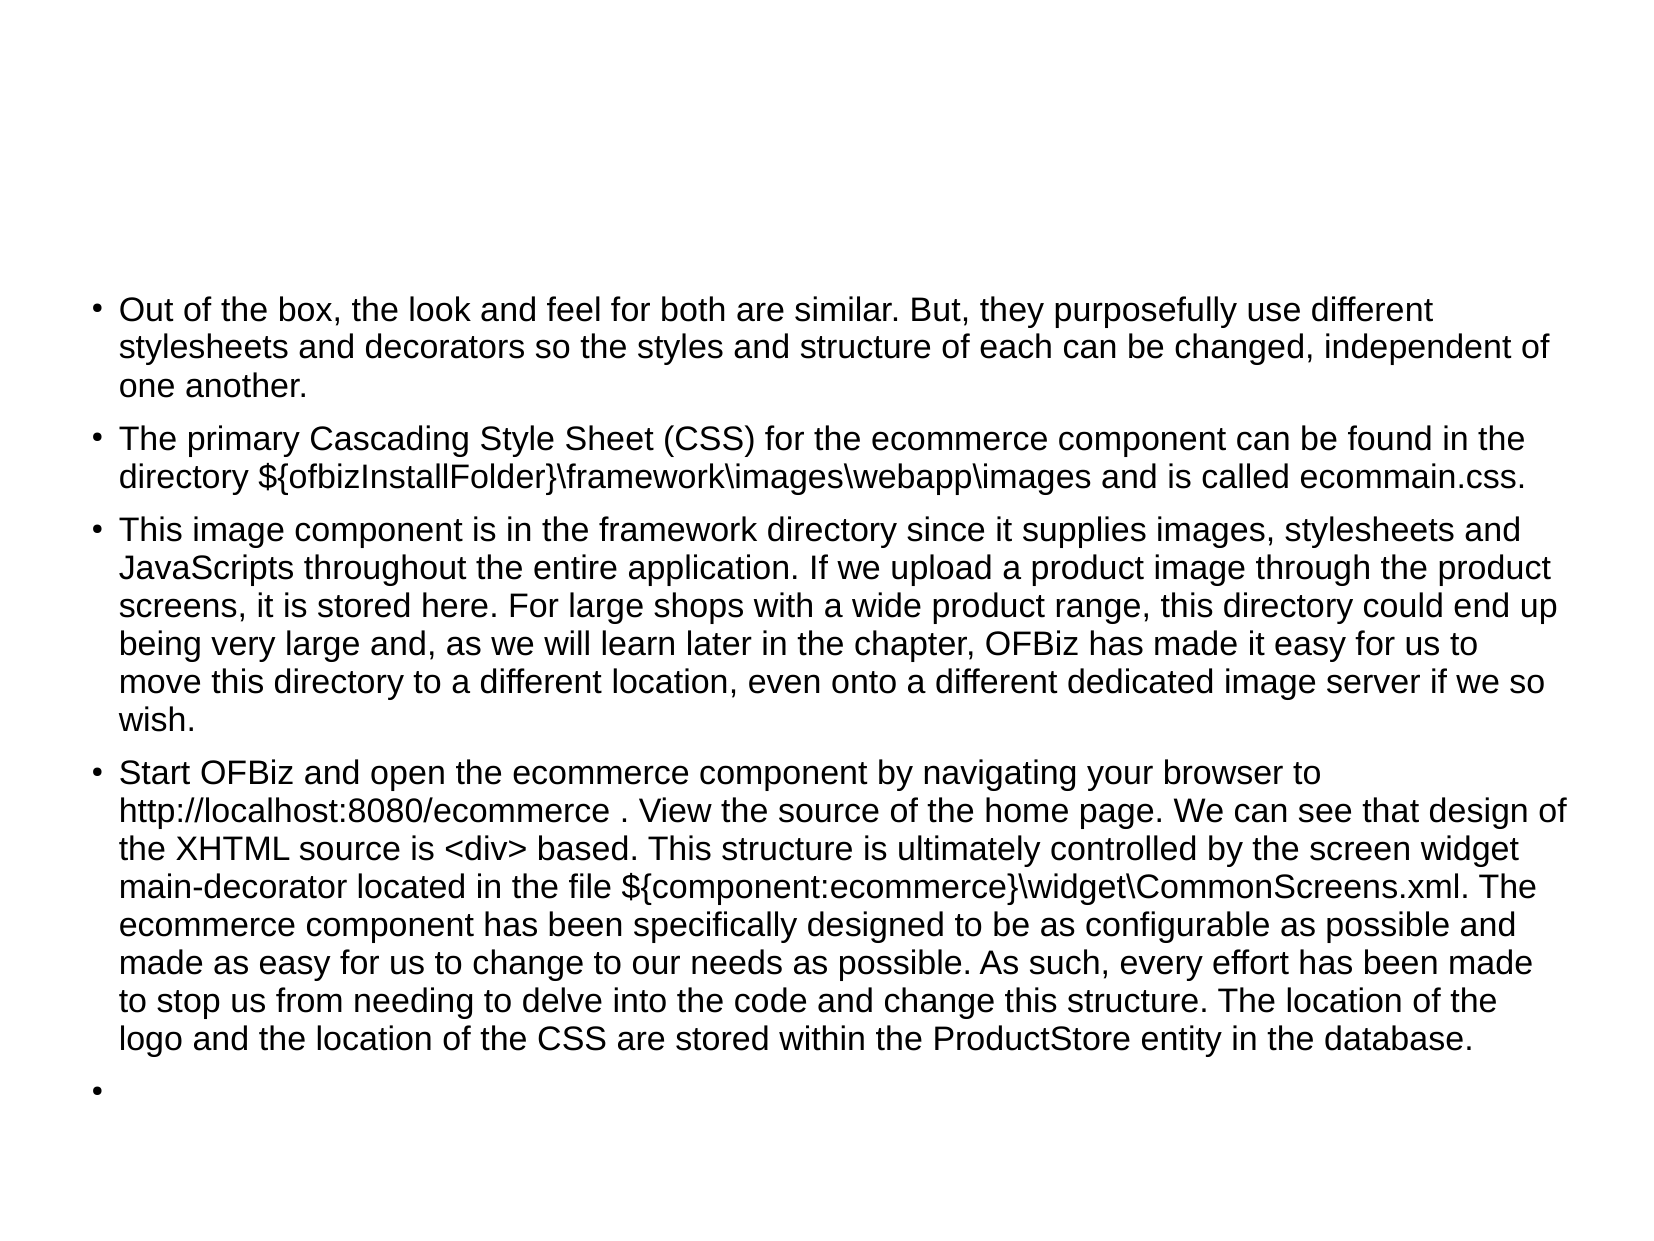

#
Out of the box, the look and feel for both are similar. But, they purposefully use different stylesheets and decorators so the styles and structure of each can be changed, independent of one another.
The primary Cascading Style Sheet (CSS) for the ecommerce component can be found in the directory ${ofbizInstallFolder}\framework\images\webapp\images and is called ecommain.css.
This image component is in the framework directory since it supplies images, stylesheets and JavaScripts throughout the entire application. If we upload a product image through the product screens, it is stored here. For large shops with a wide product range, this directory could end up being very large and, as we will learn later in the chapter, OFBiz has made it easy for us to move this directory to a different location, even onto a different dedicated image server if we so wish.
Start OFBiz and open the ecommerce component by navigating your browser to http://localhost:8080/ecommerce . View the source of the home page. We can see that design of the XHTML source is <div> based. This structure is ultimately controlled by the screen widget main-decorator located in the file ${component:ecommerce}\widget\CommonScreens.xml. The ecommerce component has been specifically designed to be as configurable as possible and made as easy for us to change to our needs as possible. As such, every effort has been made to stop us from needing to delve into the code and change this structure. The location of the logo and the location of the CSS are stored within the ProductStore entity in the database.